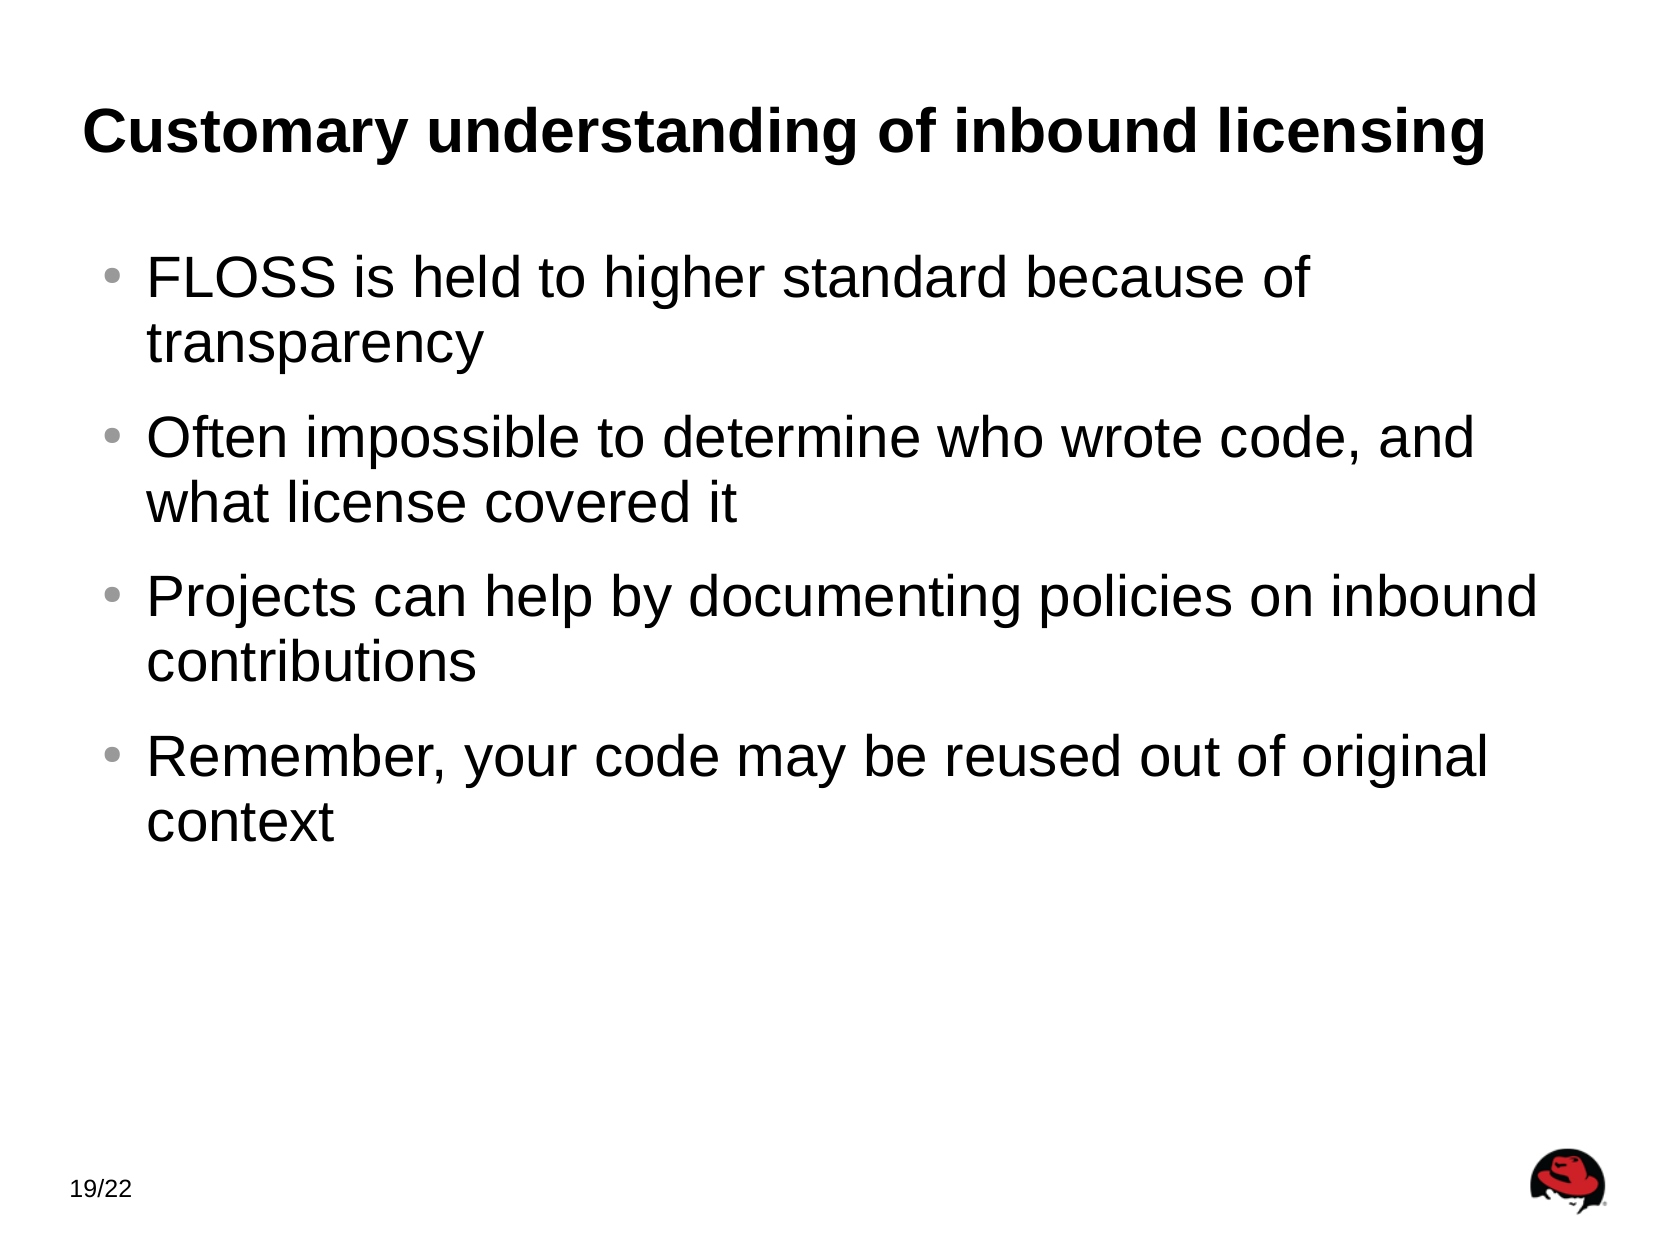

# Customary understanding of inbound licensing
FLOSS is held to higher standard because of transparency
Often impossible to determine who wrote code, and what license covered it
Projects can help by documenting policies on inbound contributions
Remember, your code may be reused out of original context